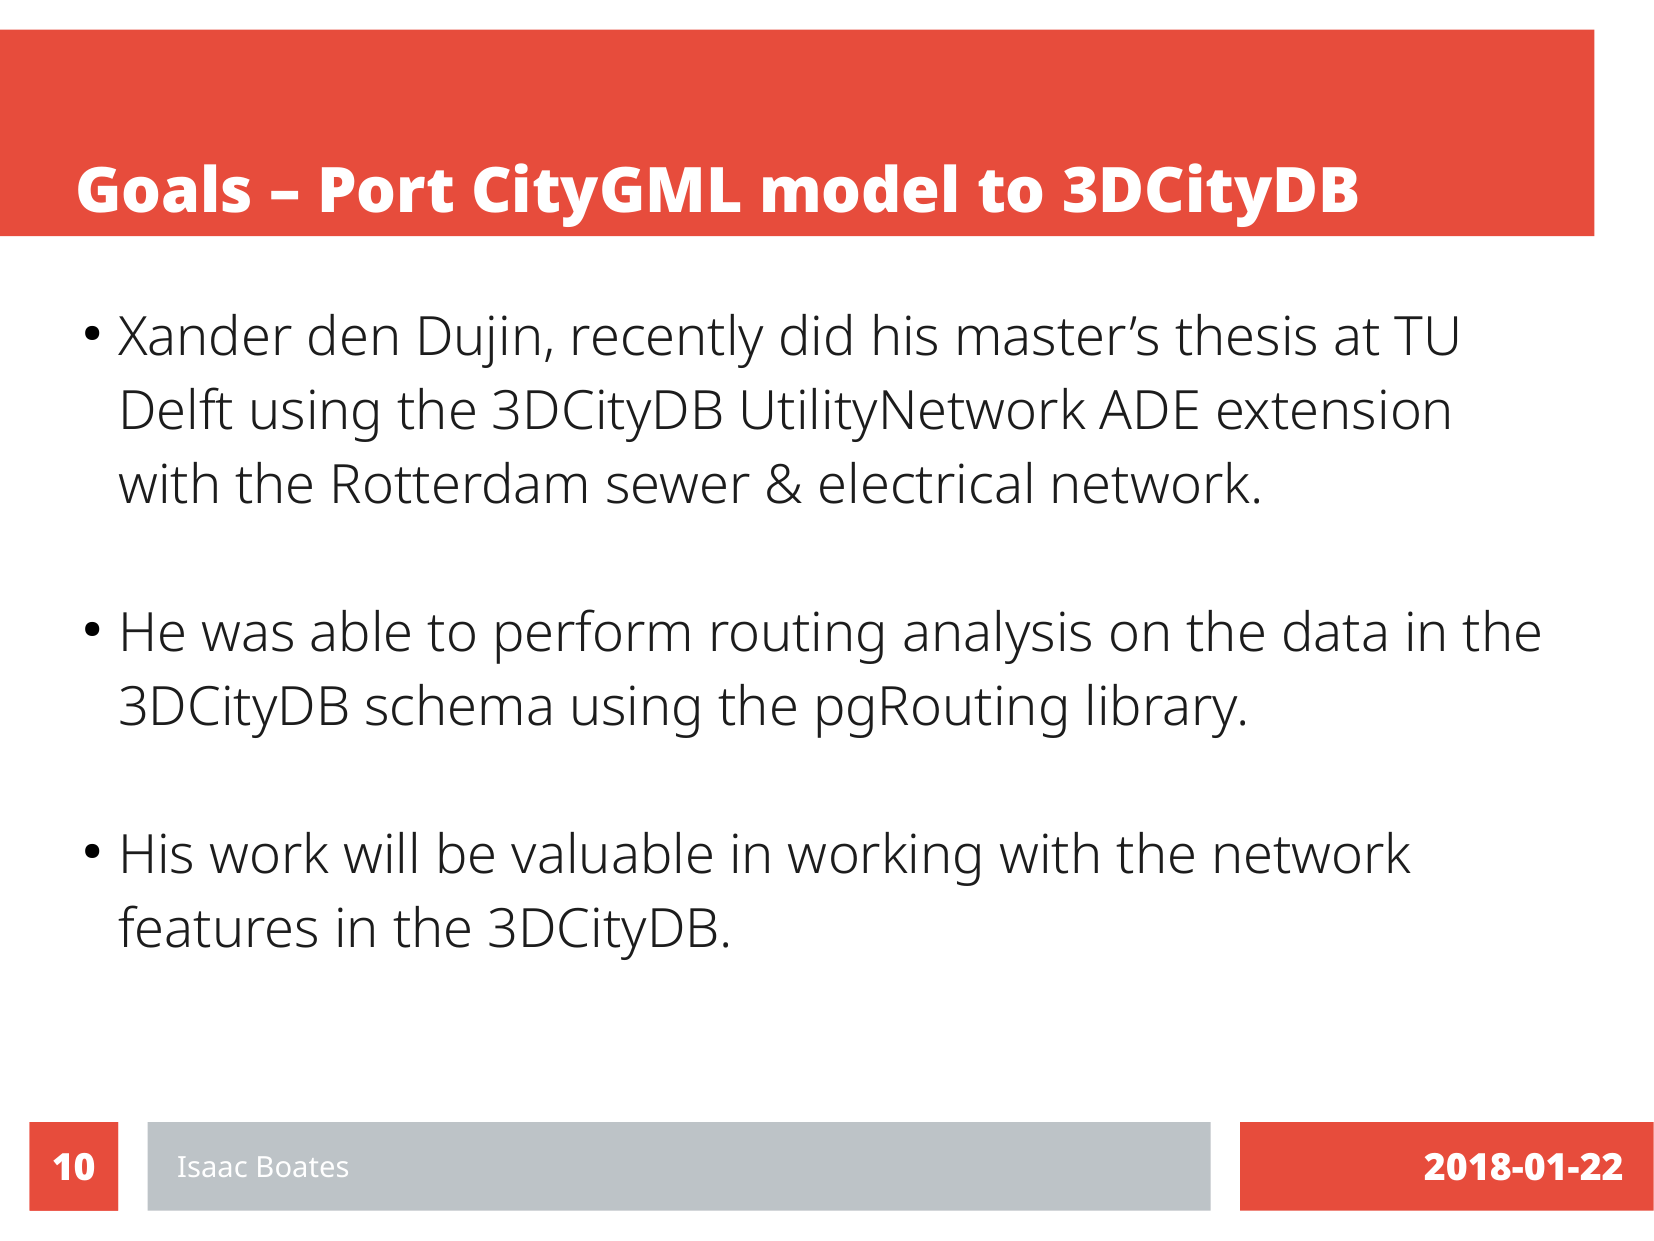

# Goals – Port CityGML model to 3DCityDB
Xander den Dujin, recently did his master’s thesis at TU Delft using the 3DCityDB UtilityNetwork ADE extension with the Rotterdam sewer & electrical network.
He was able to perform routing analysis on the data in the 3DCityDB schema using the pgRouting library.
His work will be valuable in working with the network features in the 3DCityDB.
10